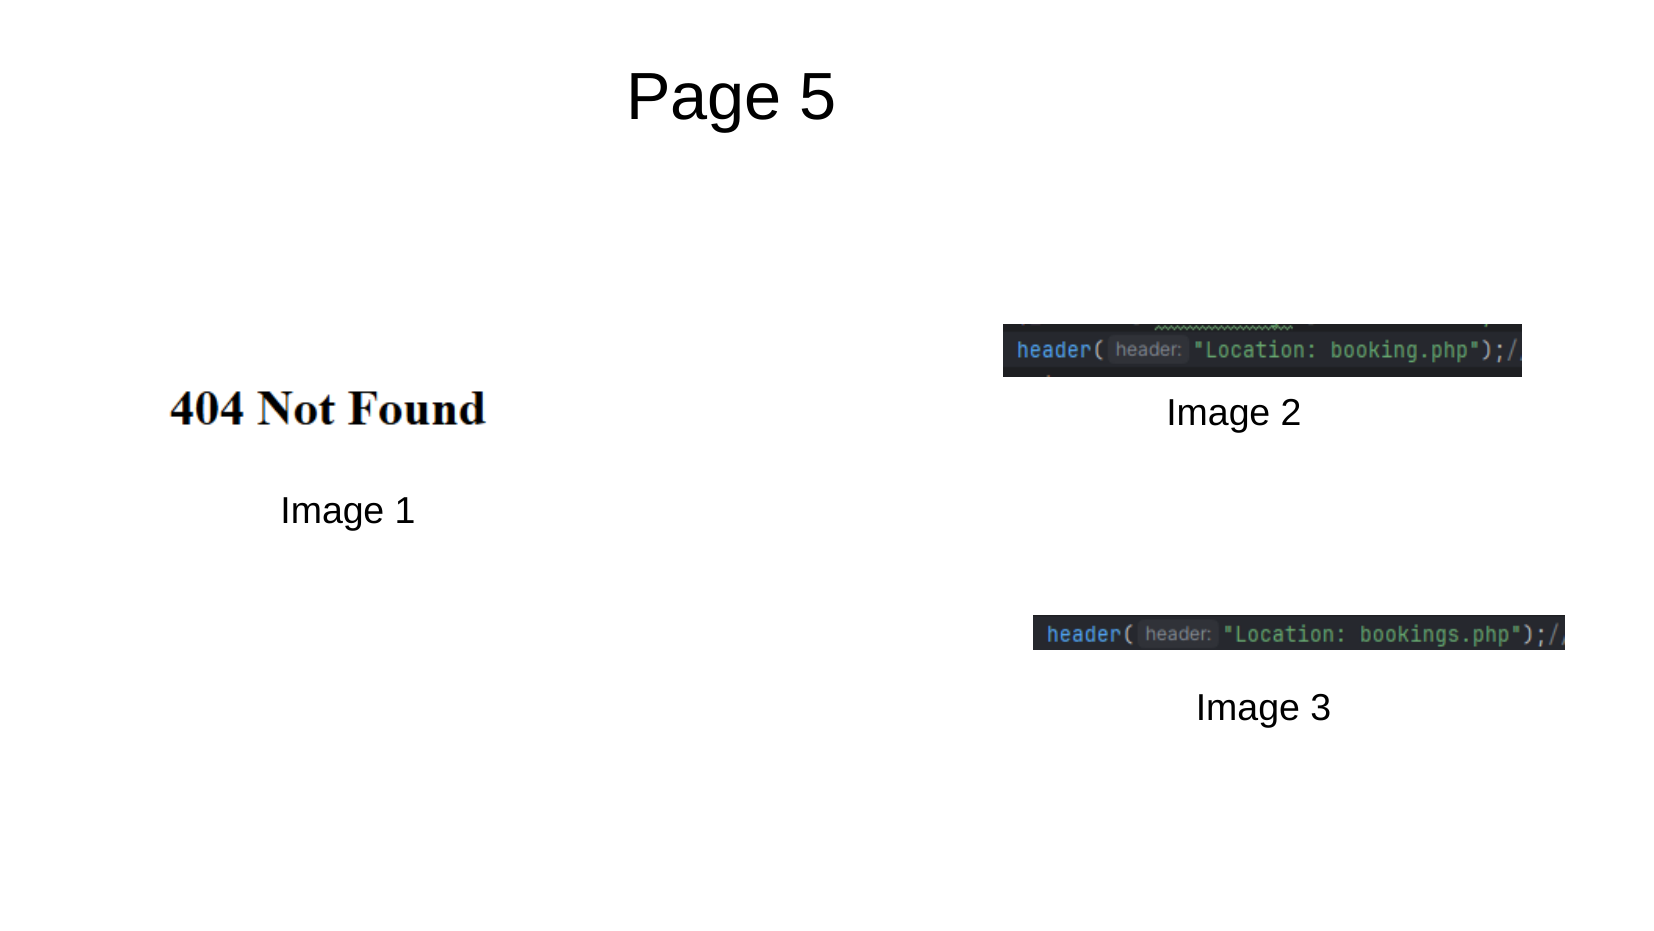

# Page 5
Image 2
Image 1
Image 3